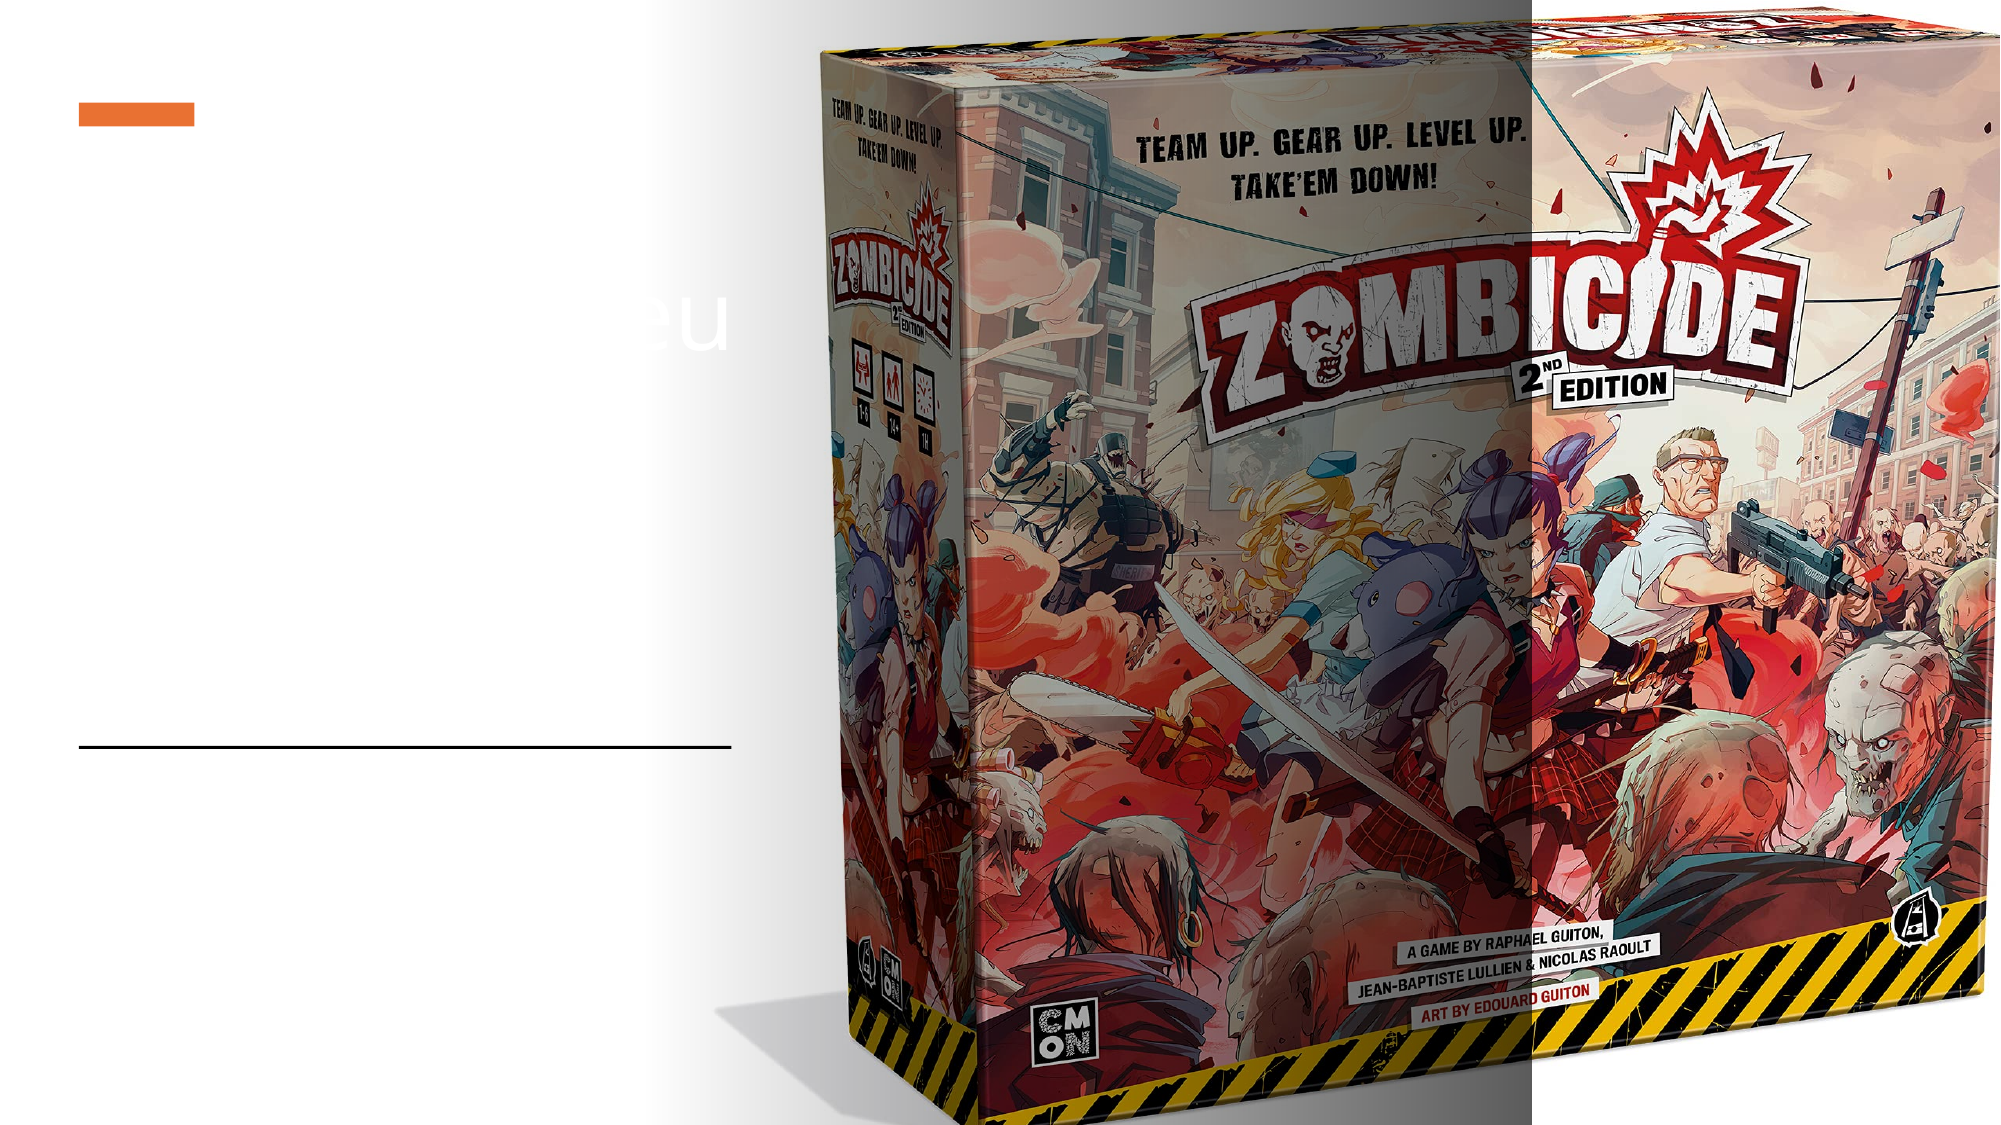

# Le Jeu est inspiré du jeu Zombicide: